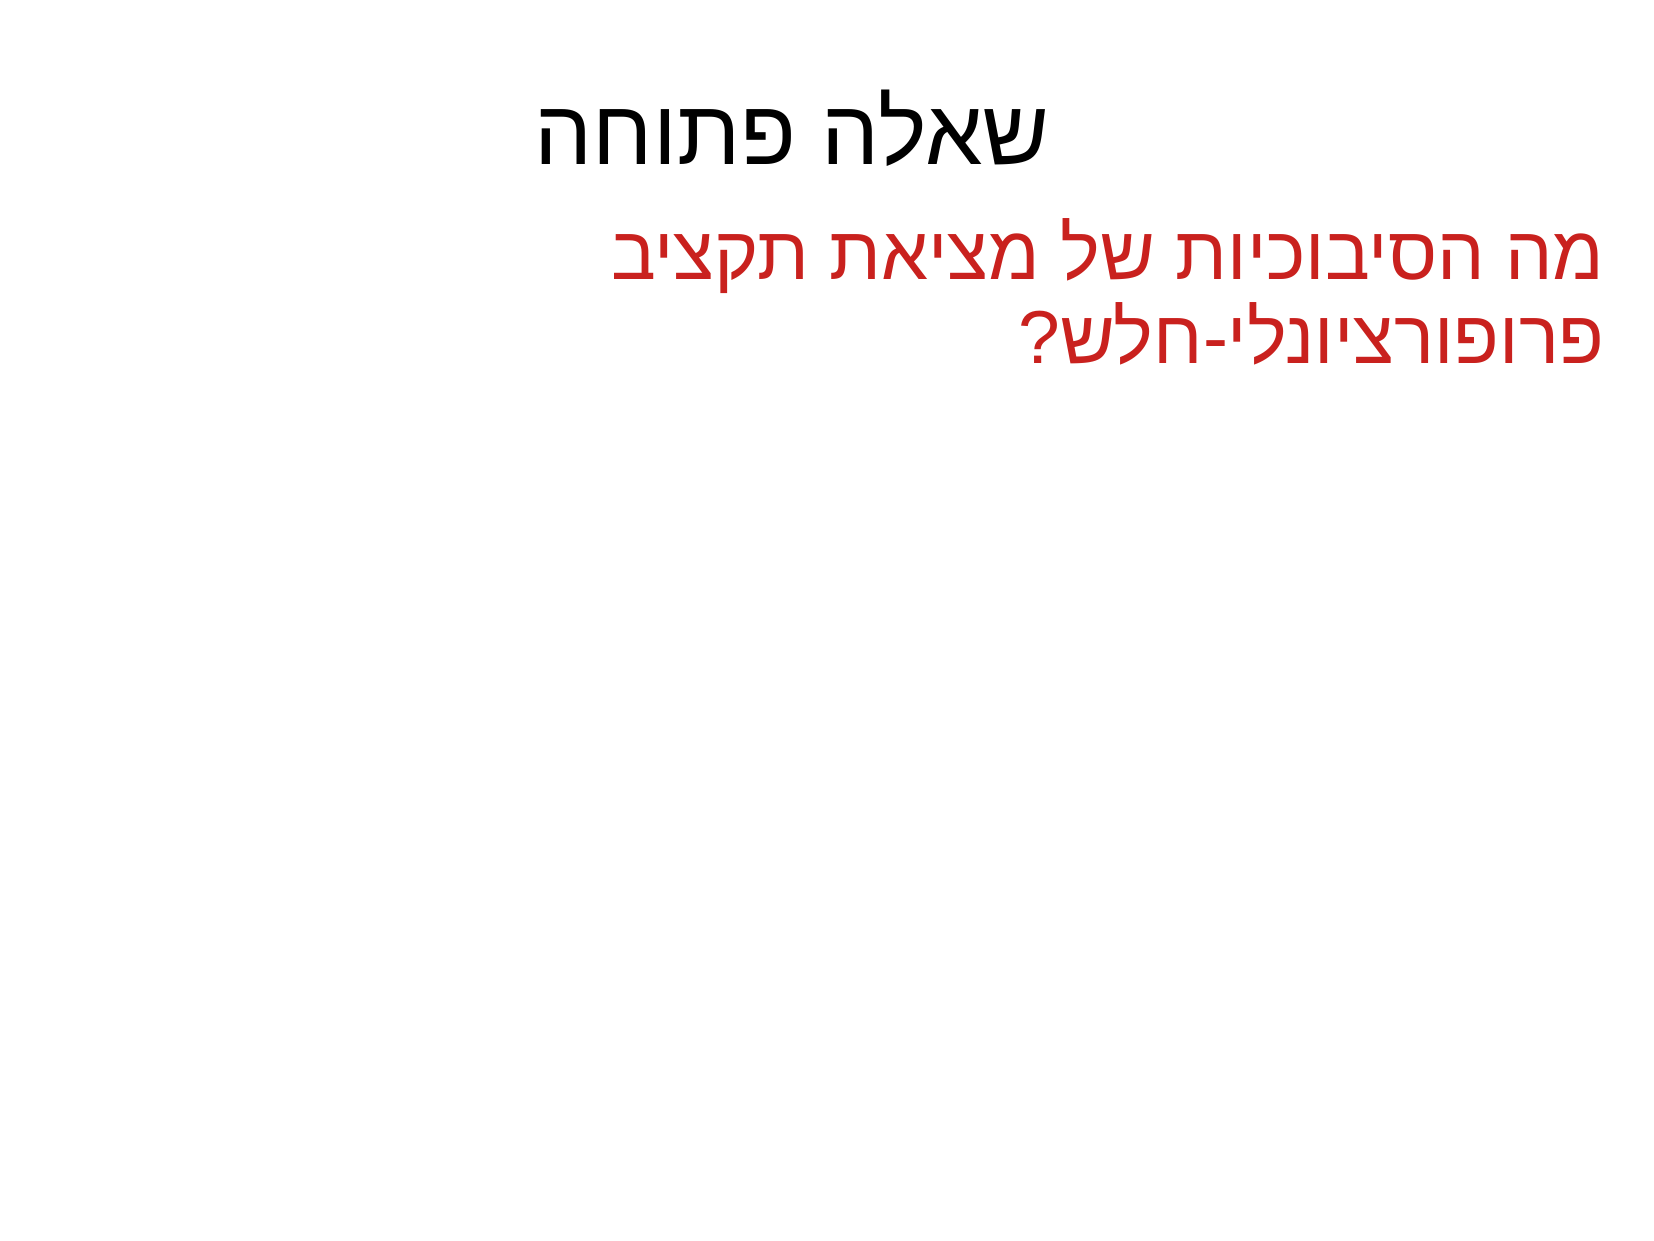

# שאלה פתוחה
מה הסיבוכיות של מציאת תקציב פרופורציונלי-חלש?